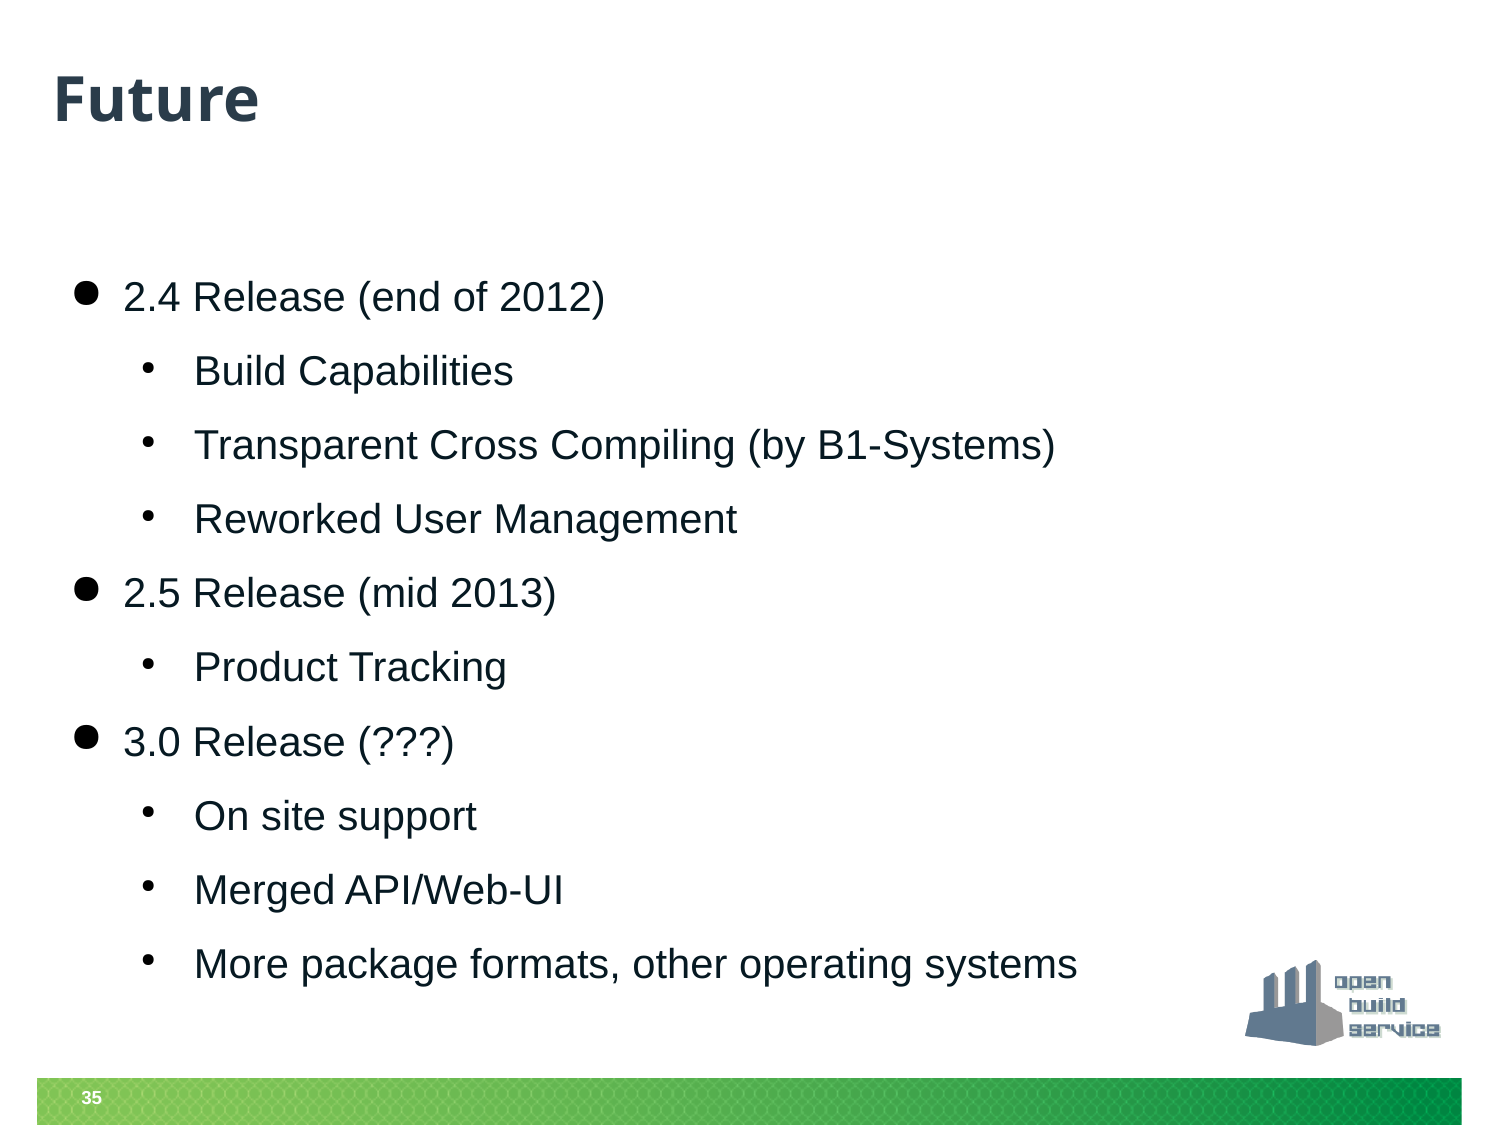

# Future
2.4 Release (end of 2012)
Build Capabilities
Transparent Cross Compiling (by B1-Systems)
Reworked User Management
2.5 Release (mid 2013)
Product Tracking
3.0 Release (???)
On site support
Merged API/Web-UI
More package formats, other operating systems